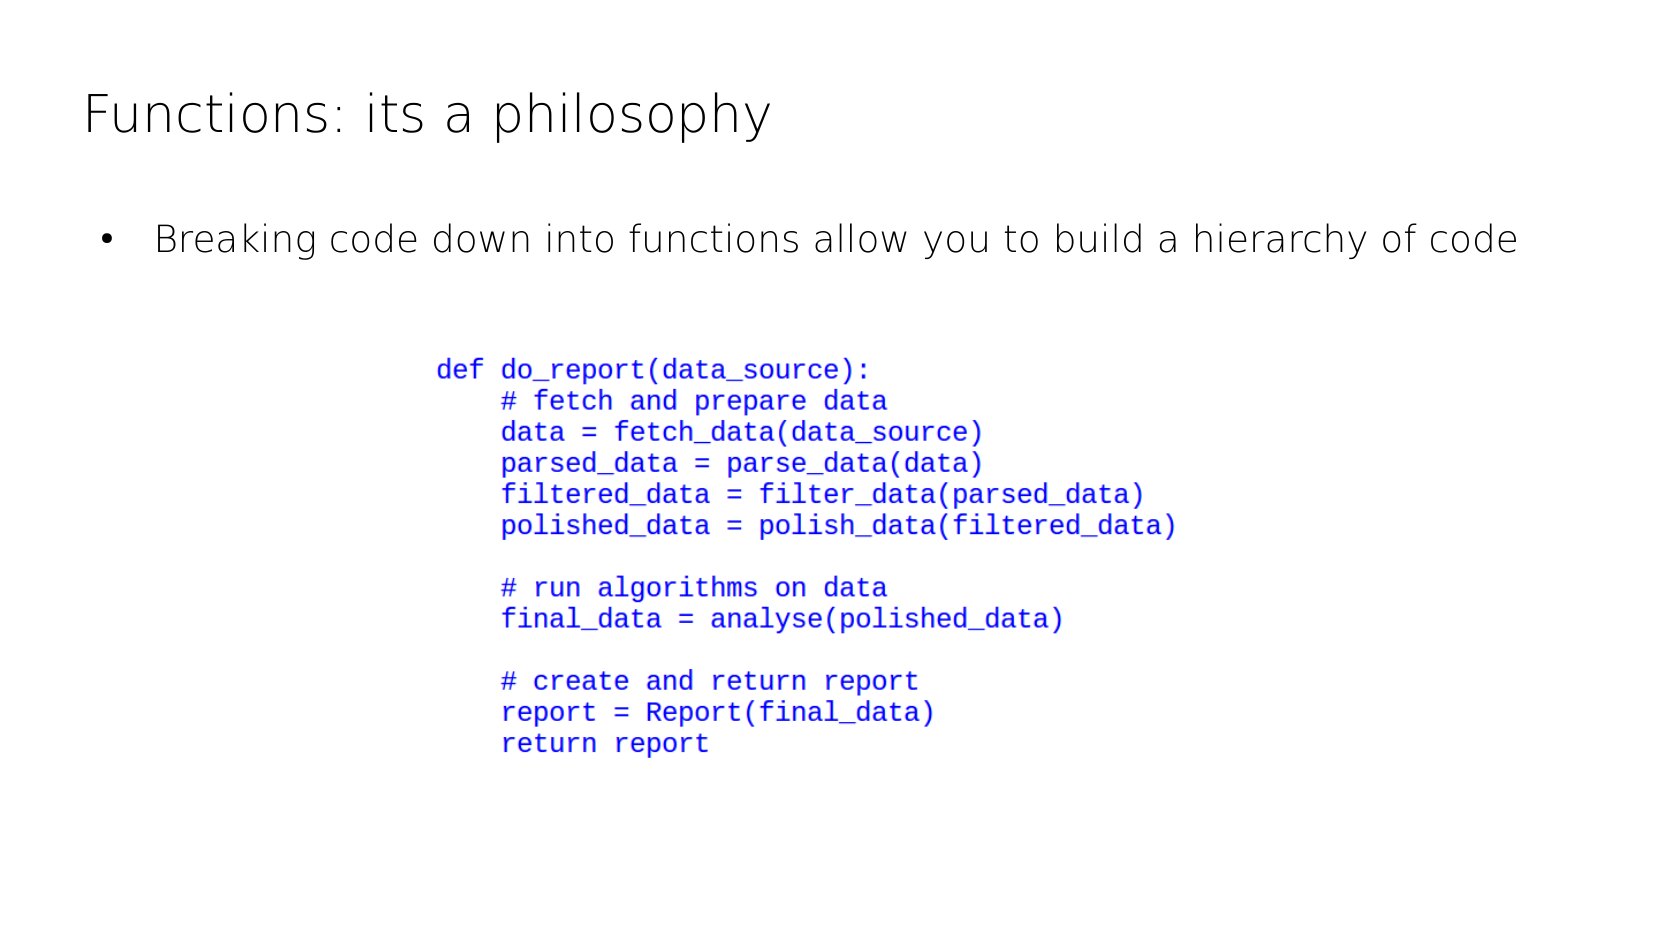

# Functions: its a philosophy
Breaking code down into functions allow you to build a hierarchy of code